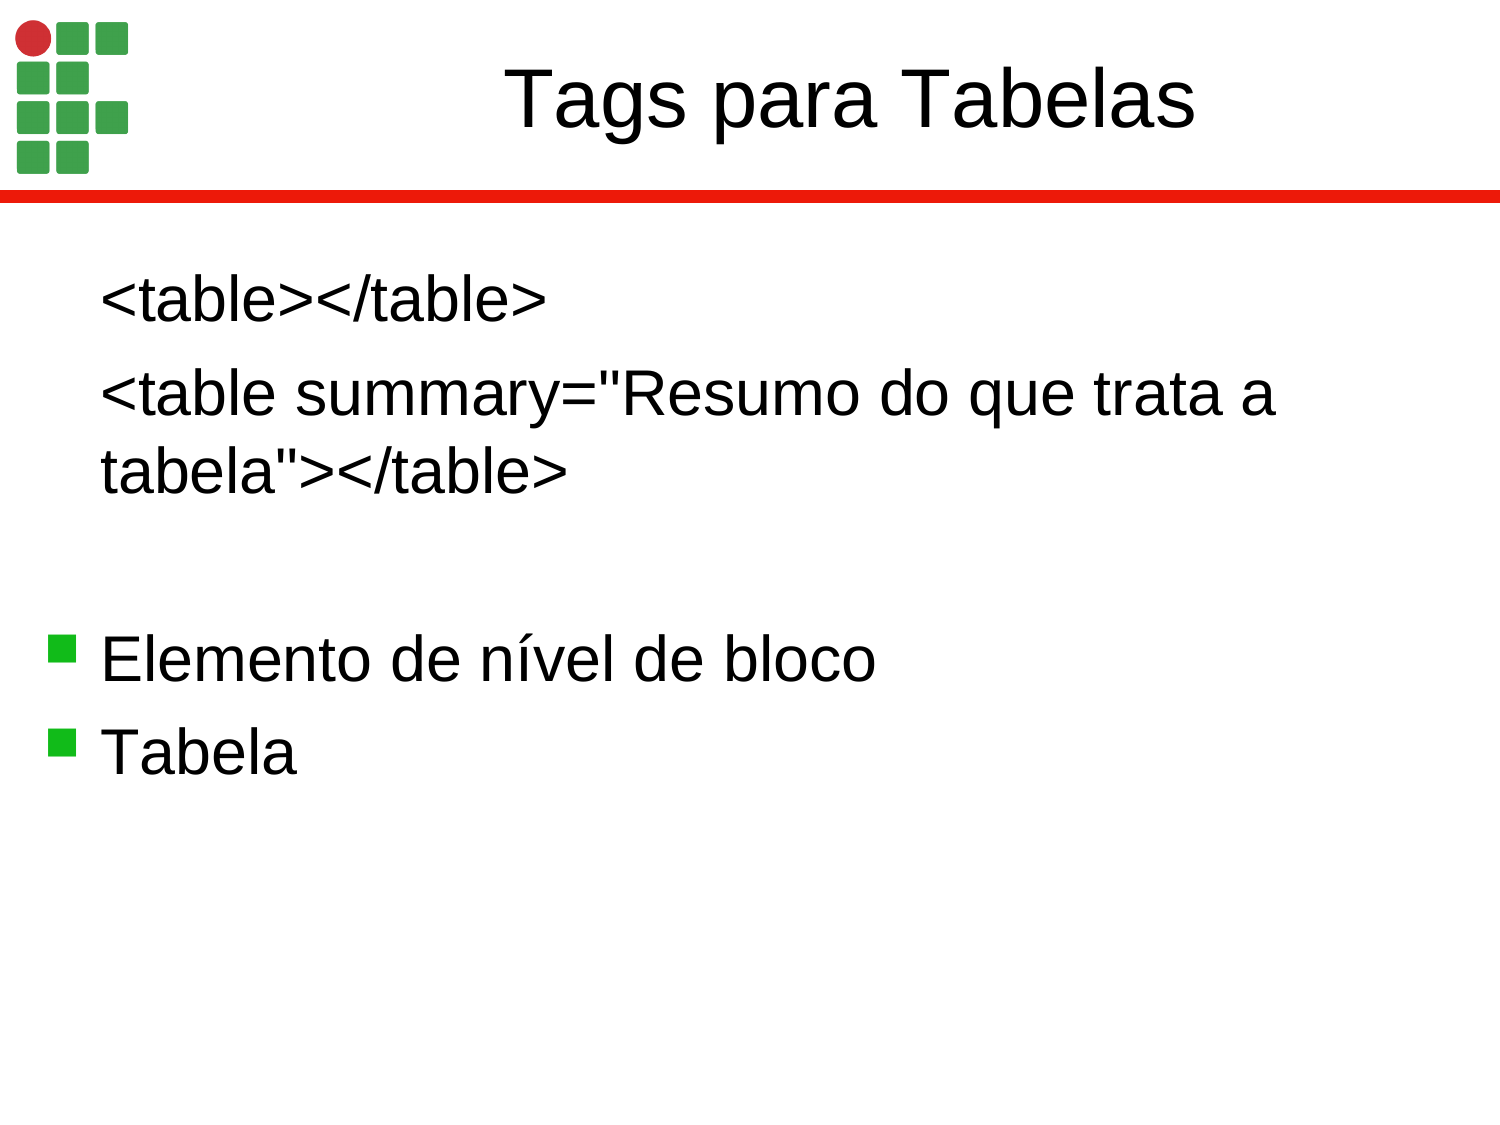

# Tags para Tabelas
<table></table>
<table summary="Resumo do que trata a tabela"></table>
Elemento de nível de bloco
Tabela